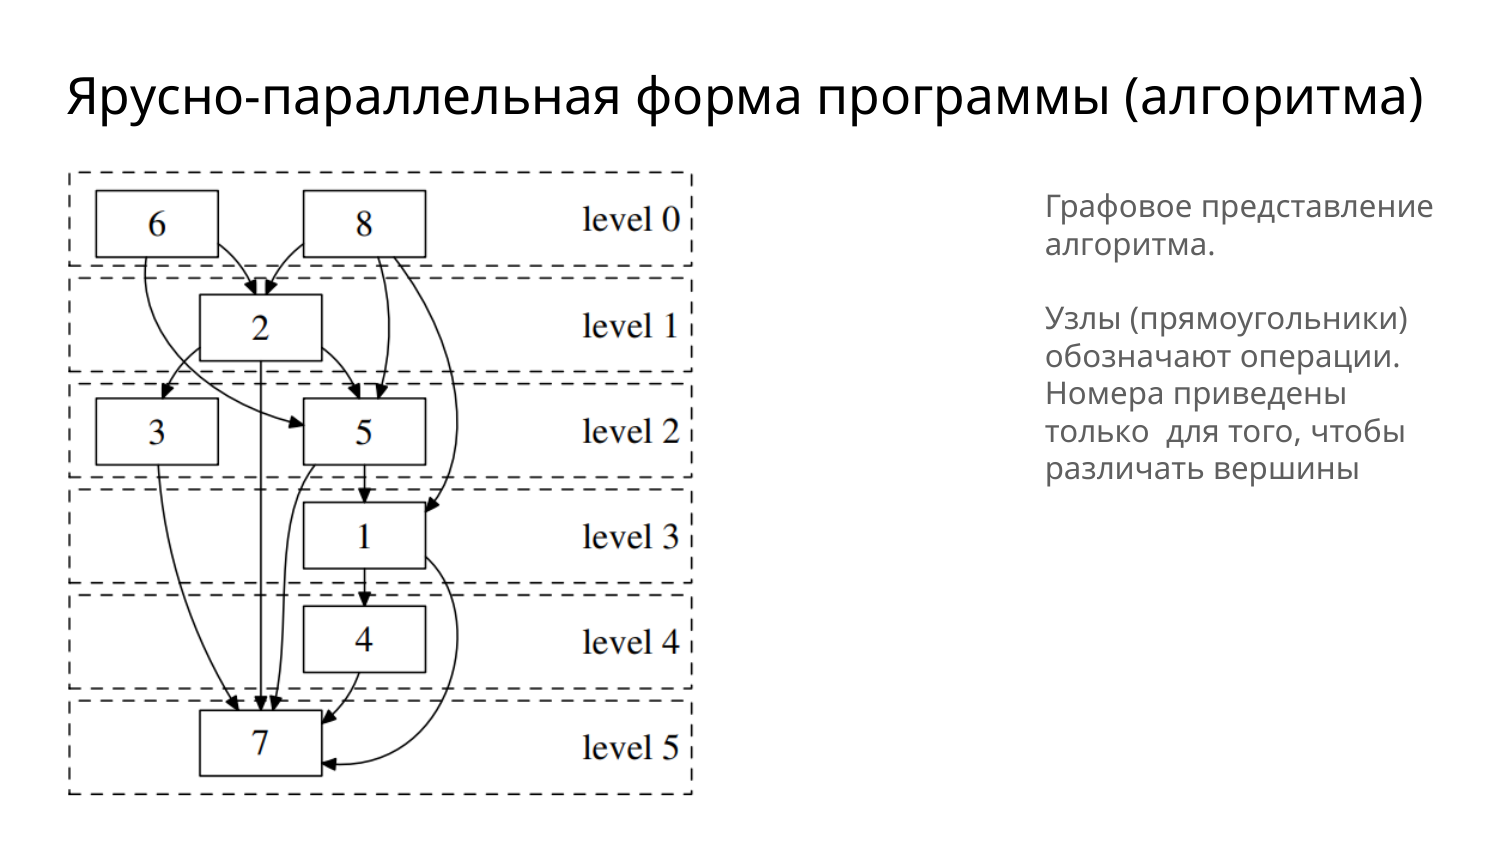

# Ярусно-параллельная форма программы (алгоритма)
Графовое представление алгоритма.
Узлы (прямоугольники) обозначают операции. Номера приведены только для того, чтобы различать вершины